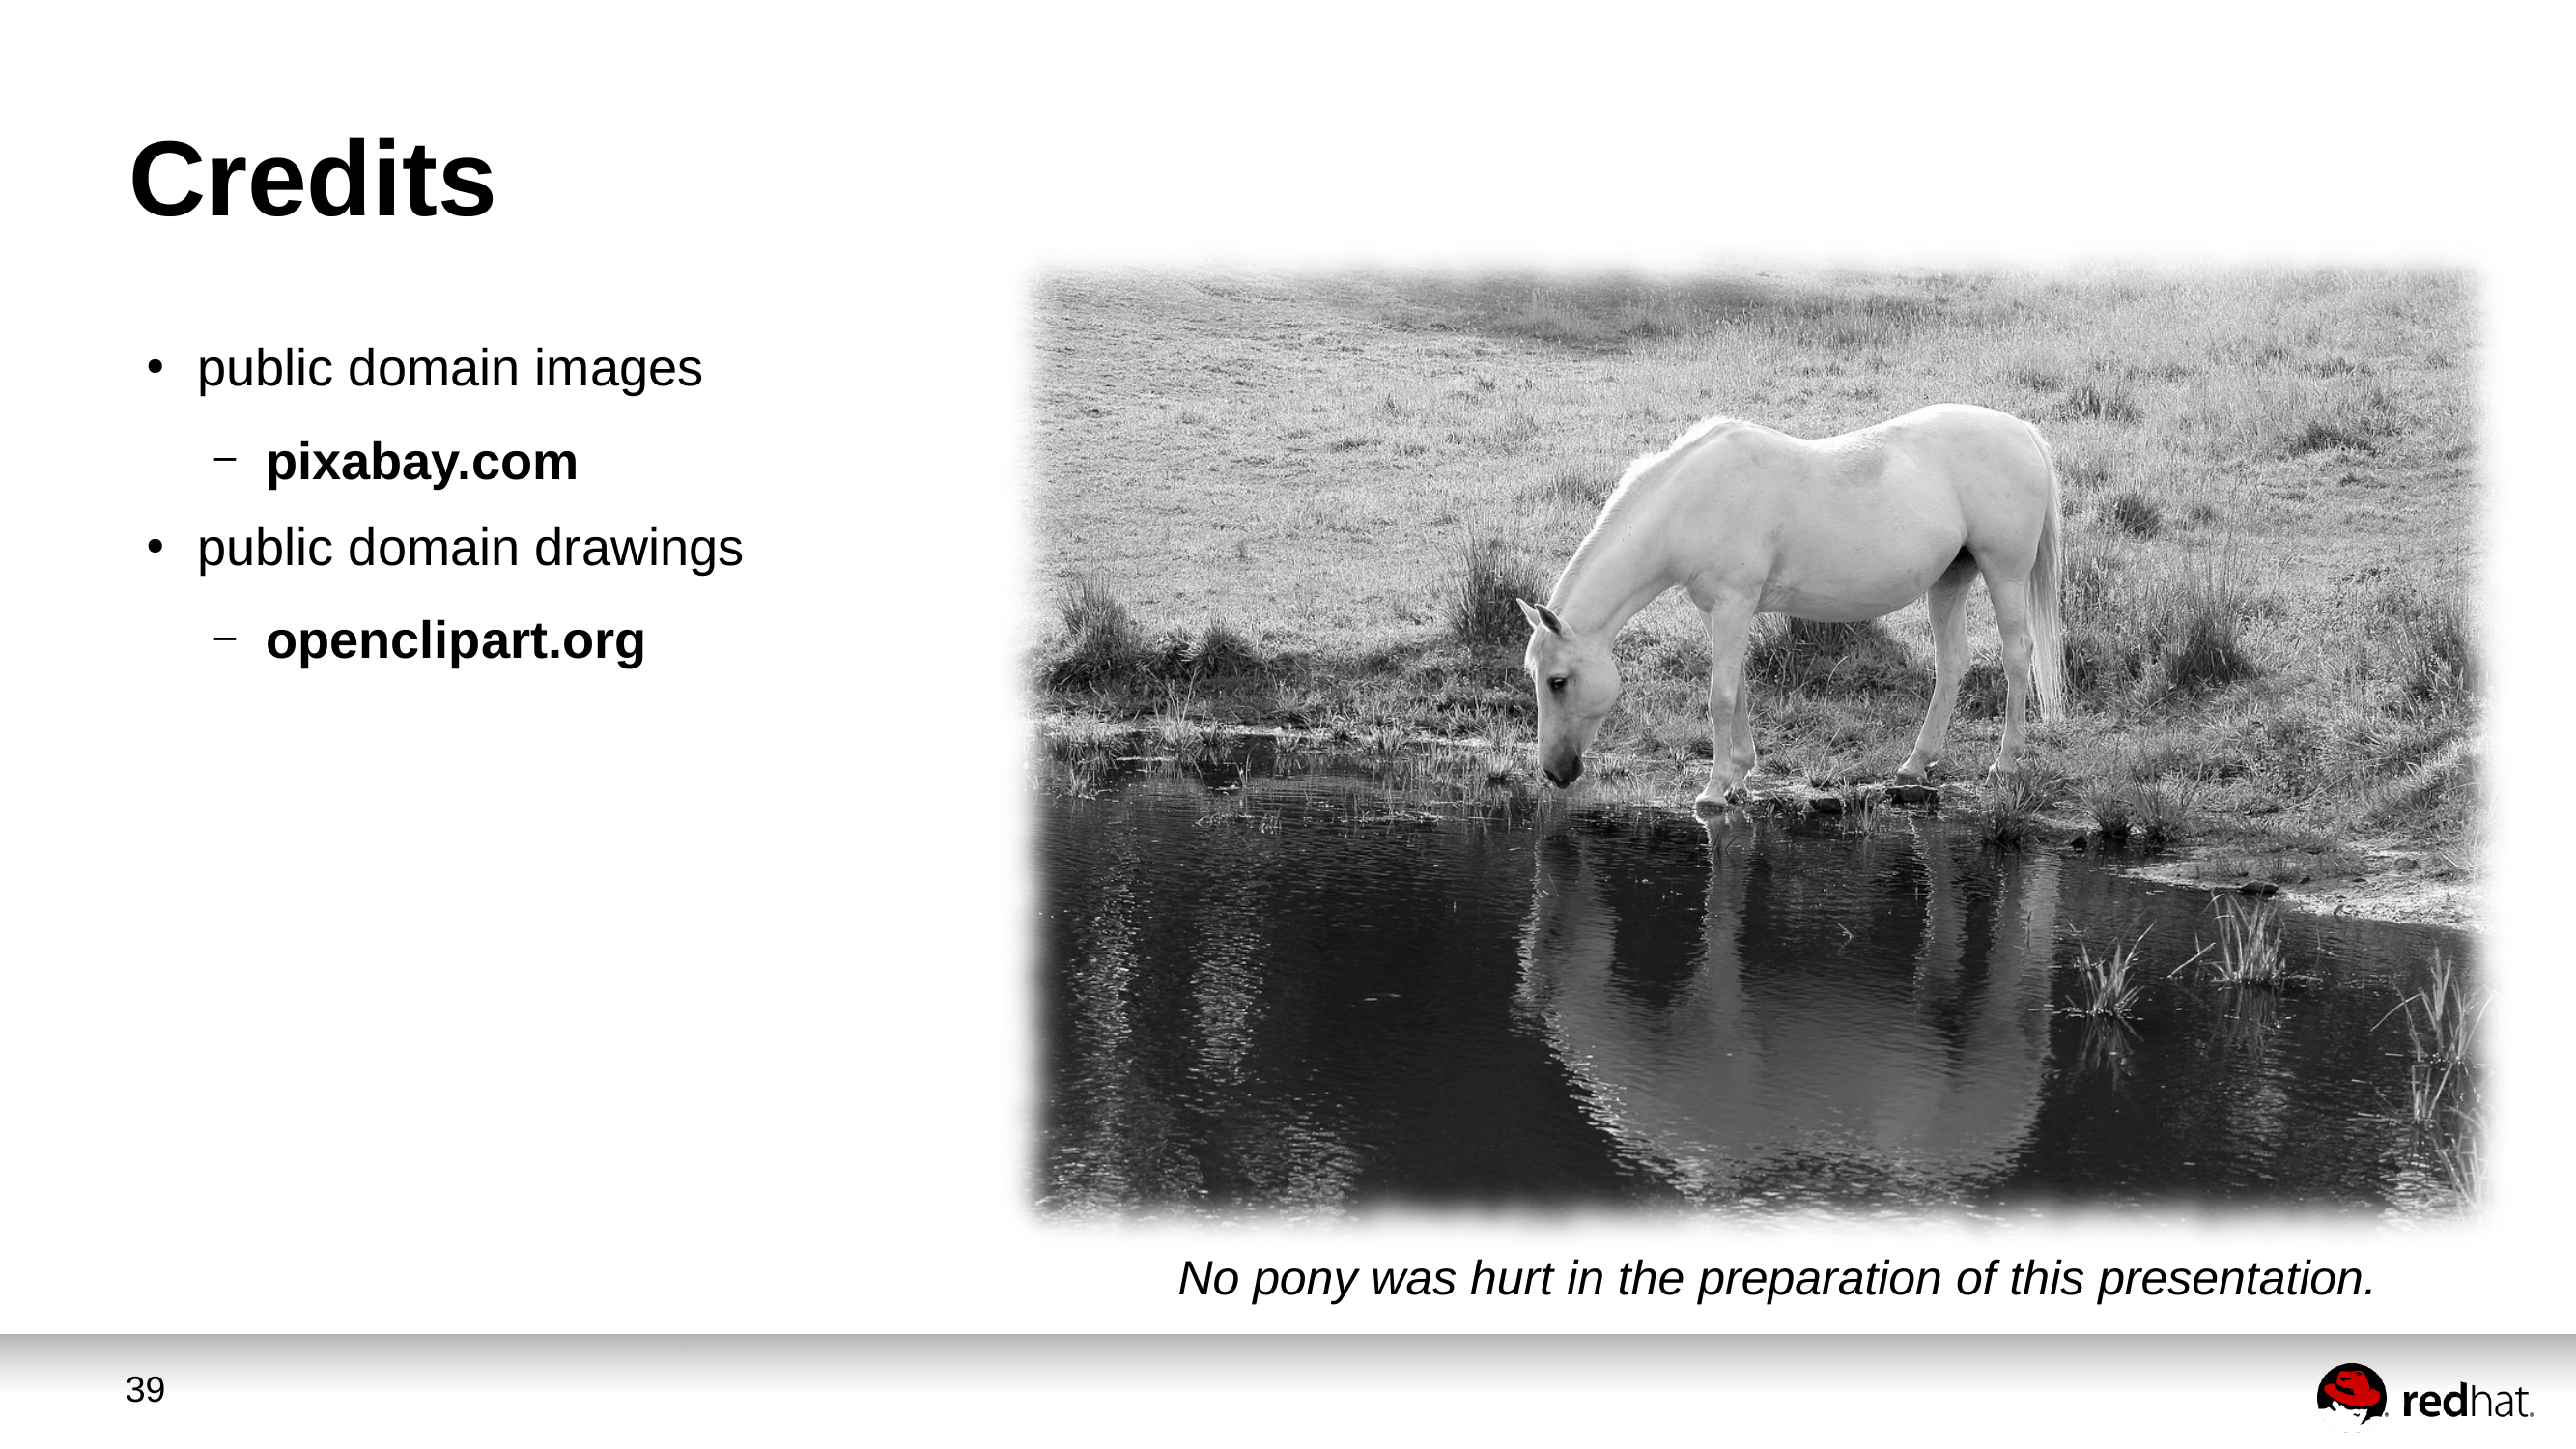

# Credits
public domain images
pixabay.com
public domain drawings
openclipart.org
No pony was hurt in the preparation of this presentation.
39